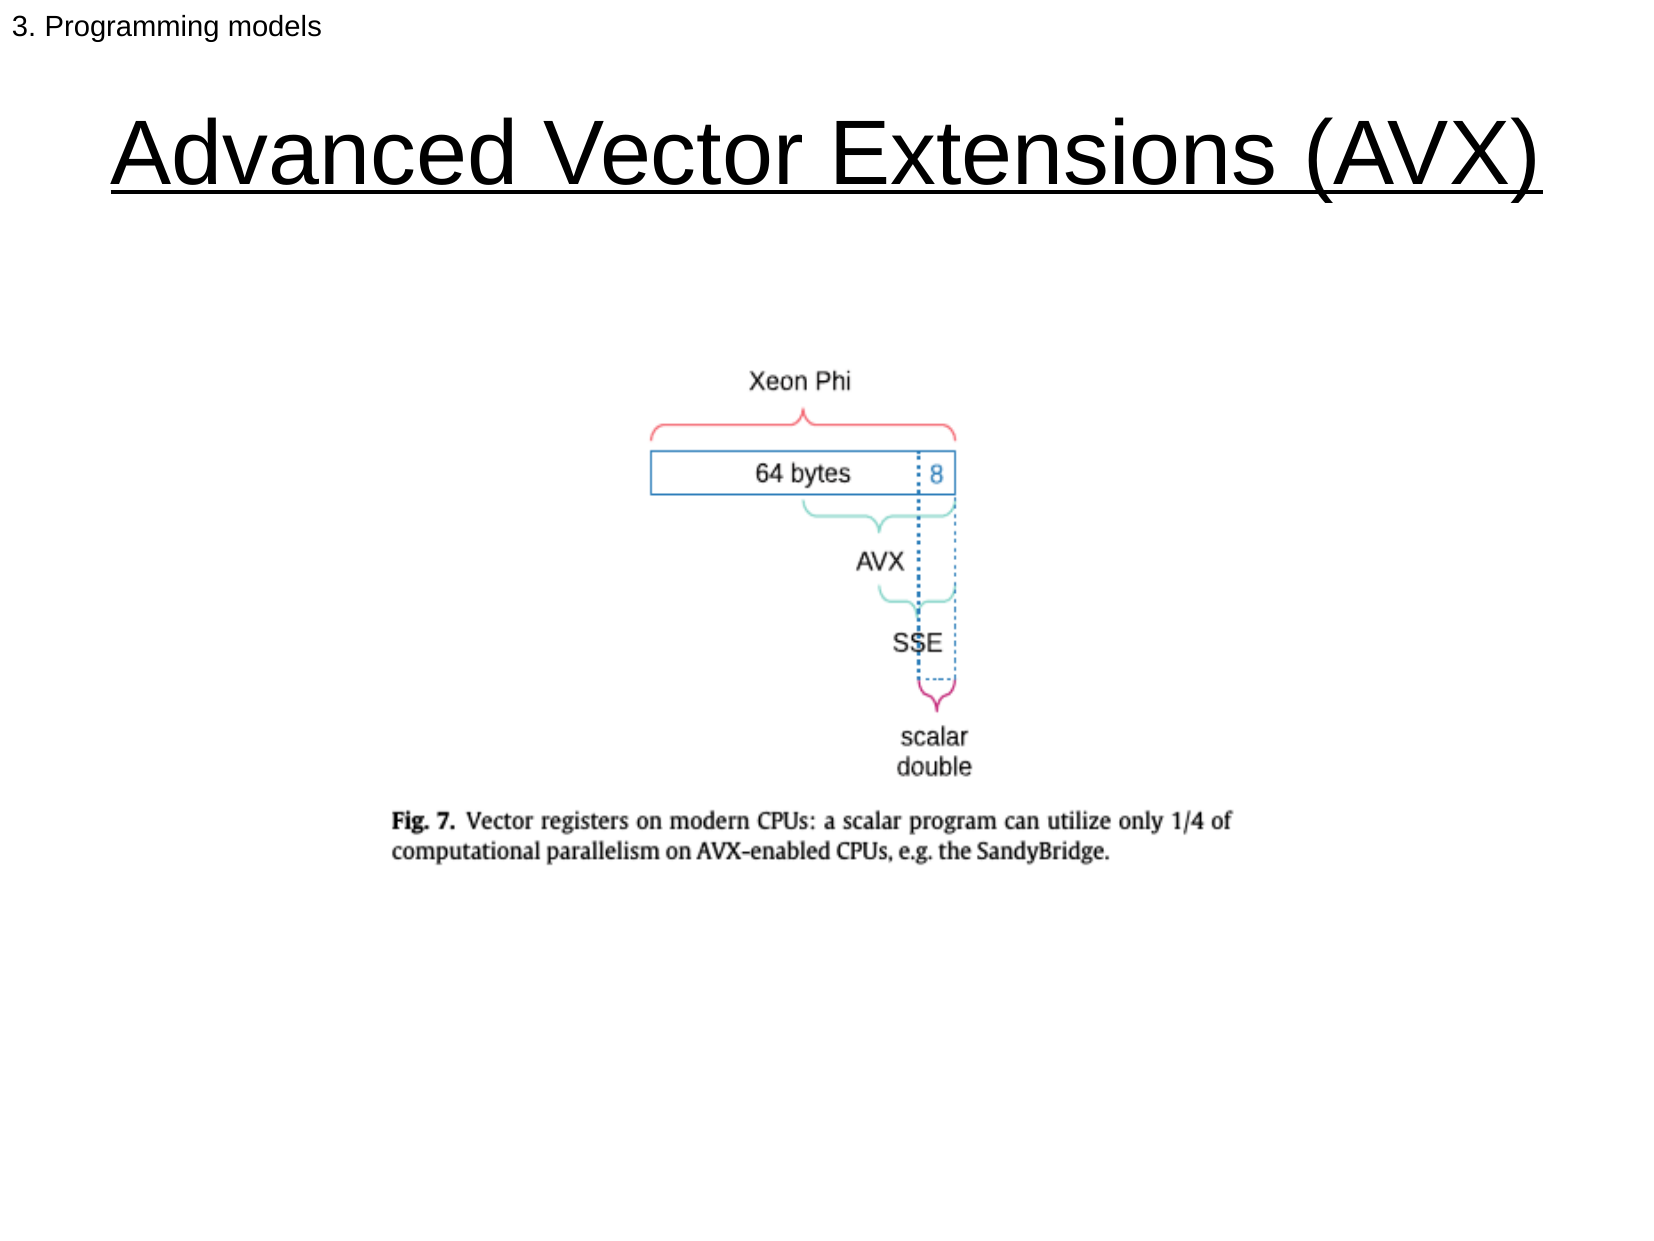

3. Programming models
# Advanced Vector Extensions (AVX)